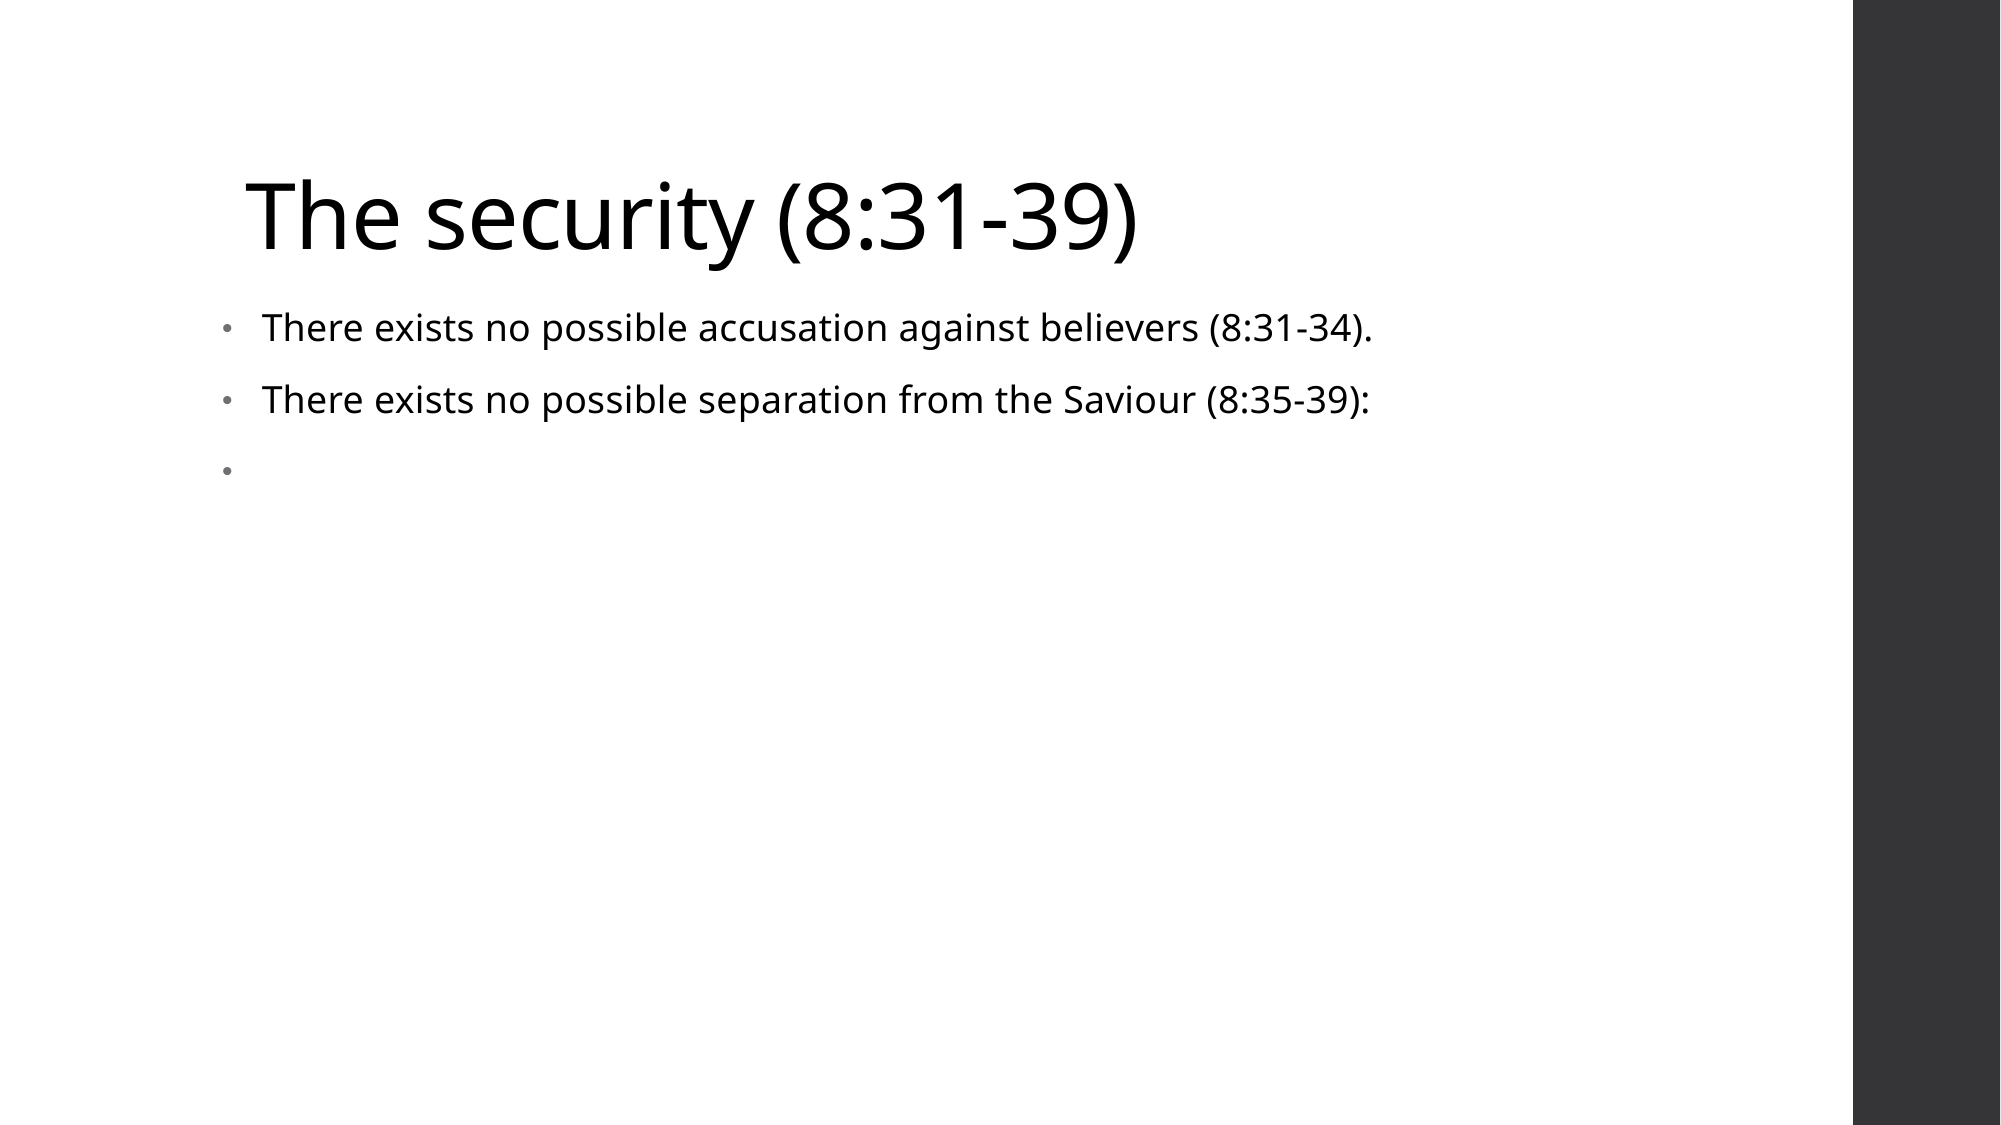

# The security (8:31-39)
 There exists no possible accusation against believers (8:31-34).
 There exists no possible separation from the Saviour (8:35-39):